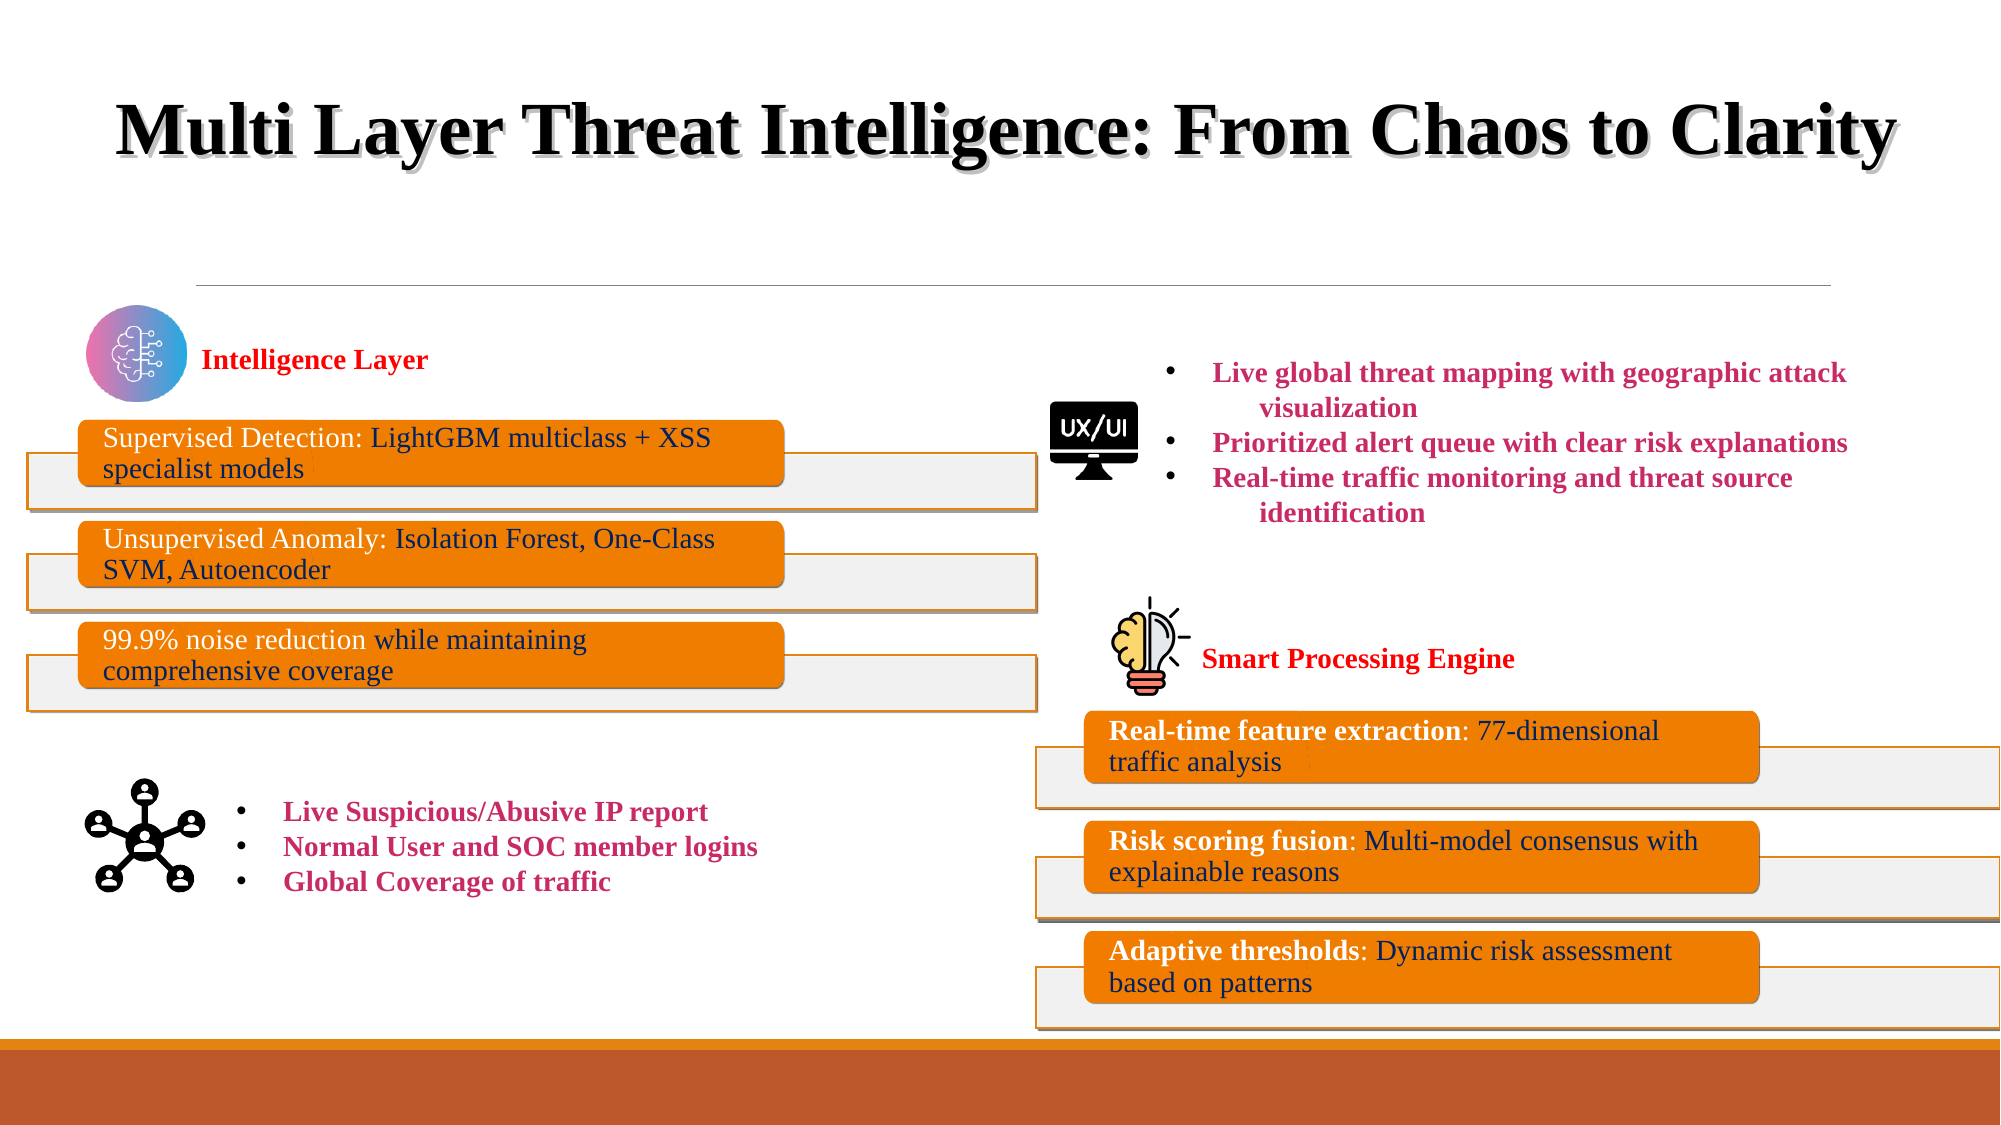

Multi Layer Threat Intelligence: From Chaos to Clarity
Intelligence Layer
Live global threat mapping with geographic attack visualization
Prioritized alert queue with clear risk explanations
Real-time traffic monitoring and threat source identification
Supervised Detection: LightGBM multiclass + XSS specialist models
Unsupervised Anomaly: Isolation Forest, One-Class SVM, Autoencoder
99.9% noise reduction while maintaining comprehensive coverage
Smart Processing Engine
Real-time feature extraction: 77-dimensional traffic analysis
Risk scoring fusion: Multi-model consensus with explainable reasons
Adaptive thresholds: Dynamic risk assessment based on patterns
Live Suspicious/Abusive IP report
Normal User and SOC member logins
Global Coverage of traffic